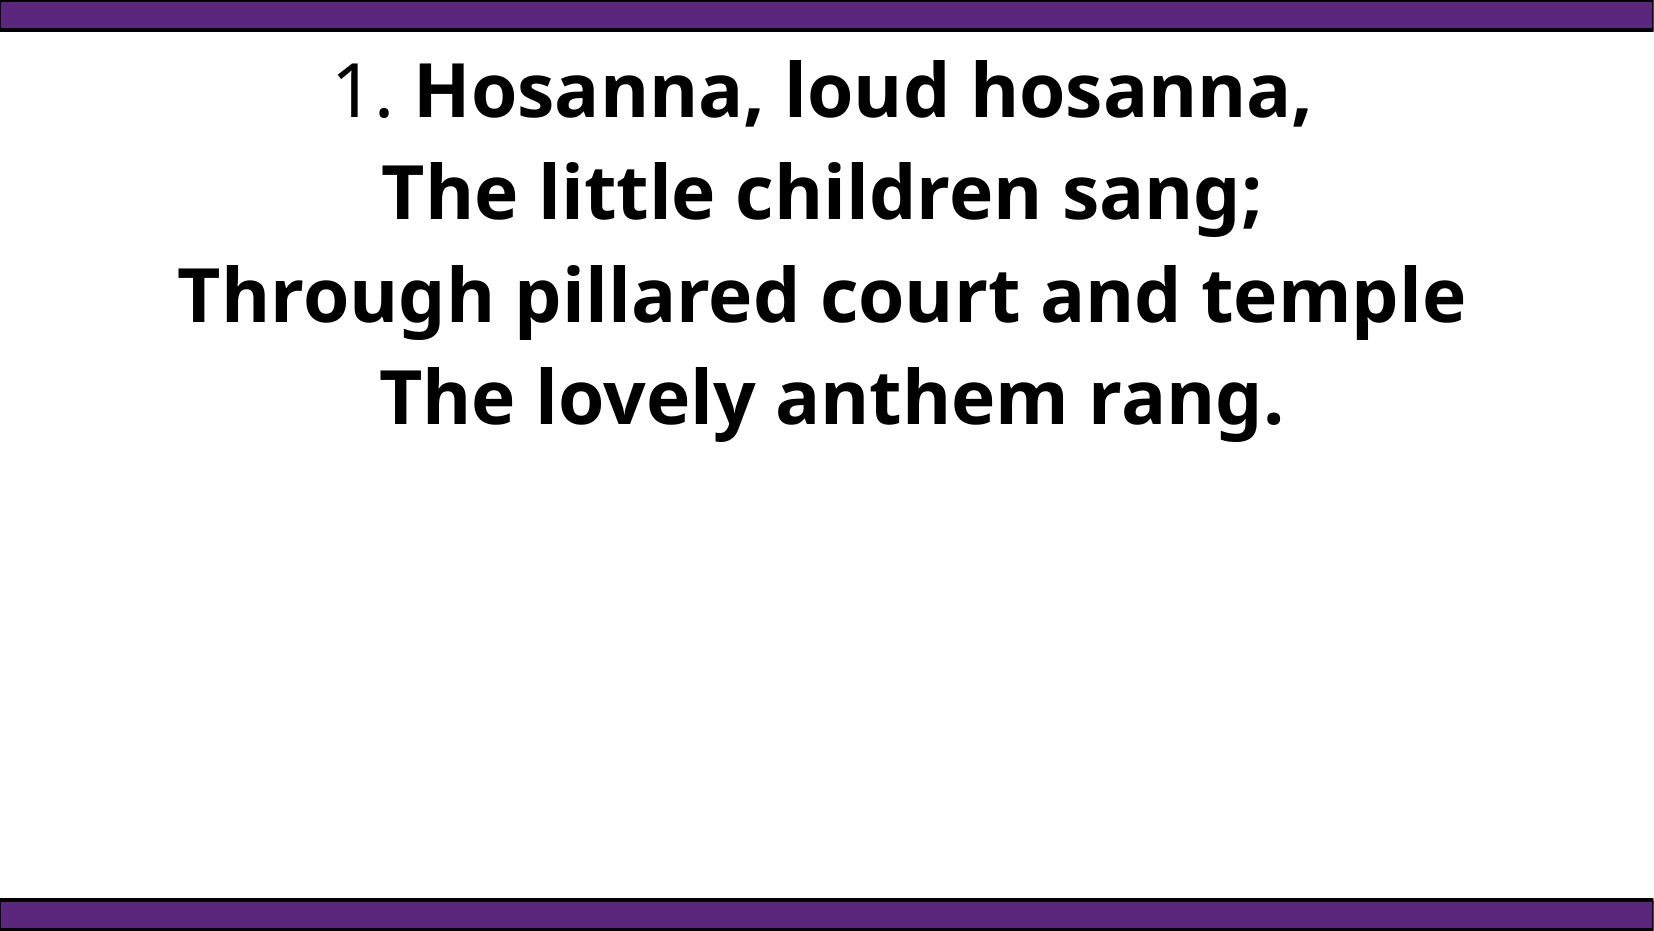

1. Hosanna, loud hosanna,
The little children sang;
Through pillared court and temple
The lovely anthem rang.